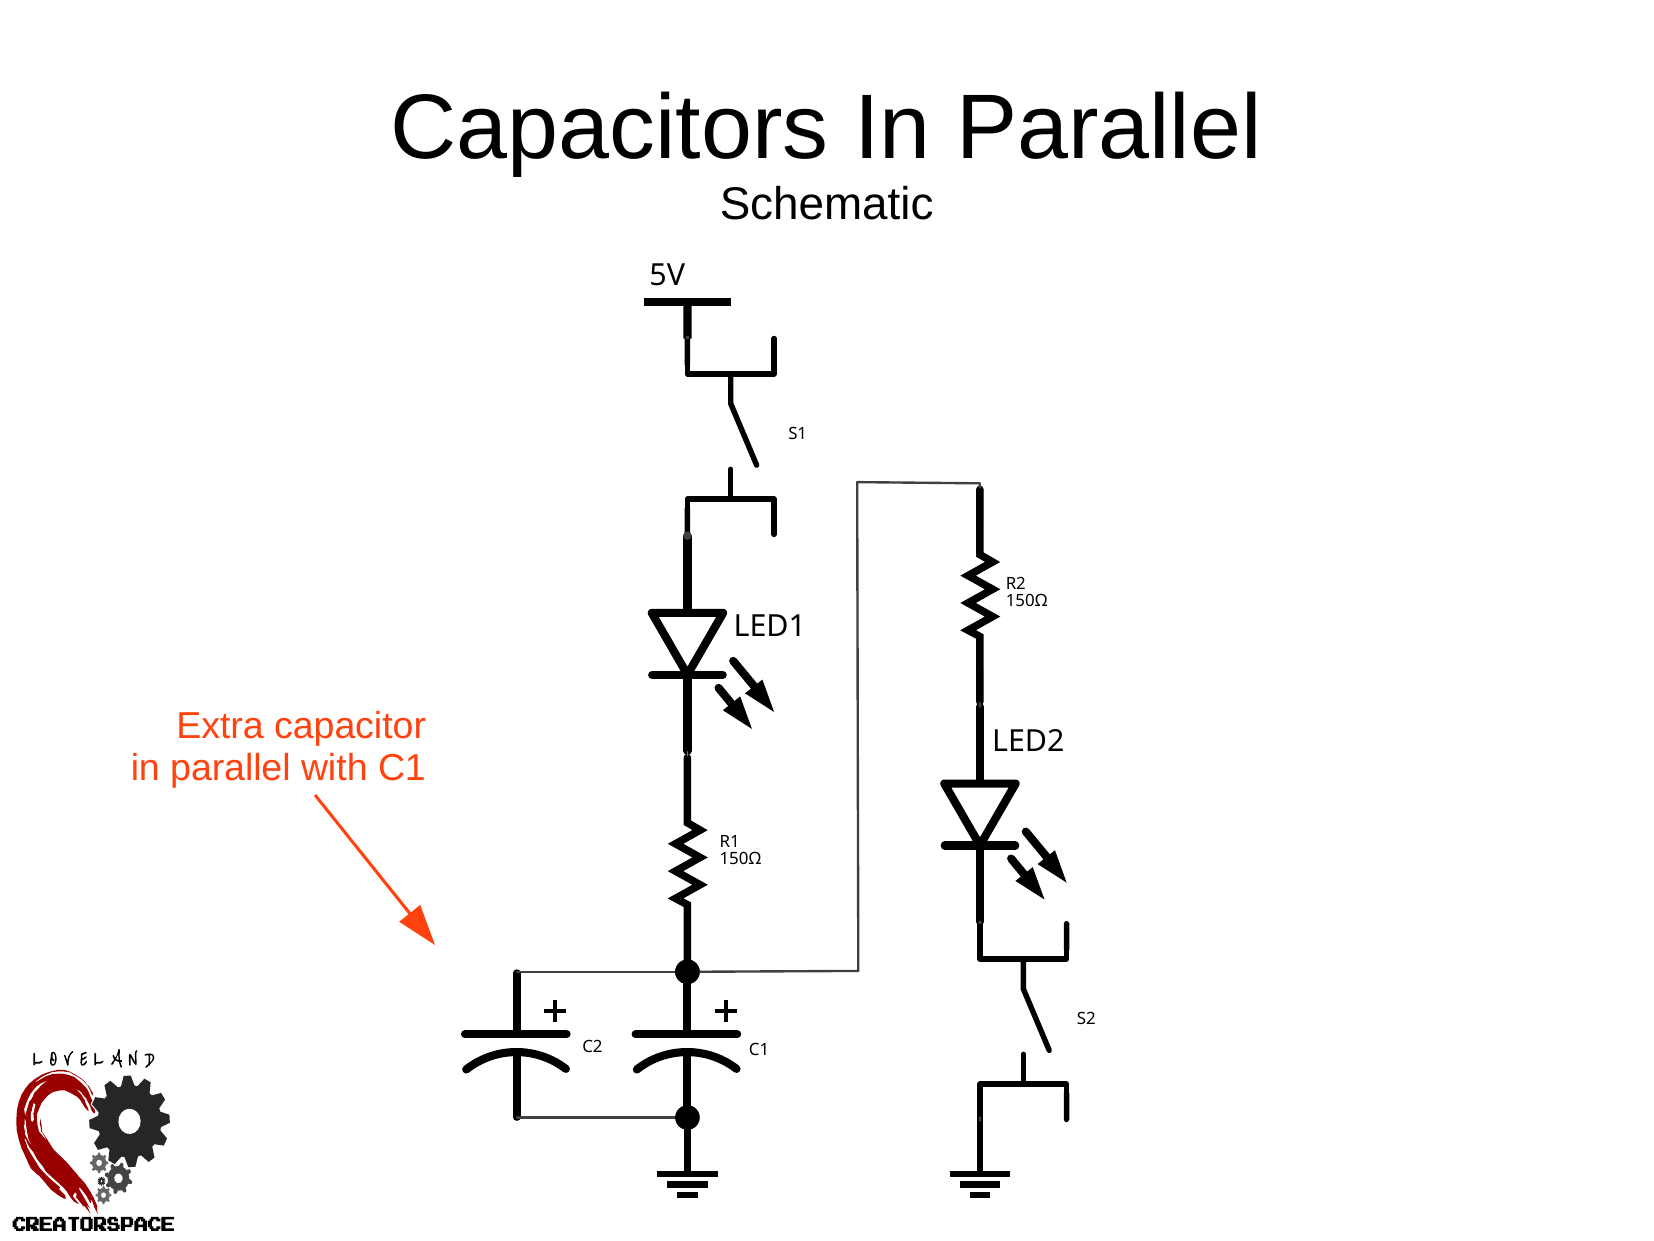

# Capacitors In Parallel Schematic
Extra capacitor
in parallel with C1